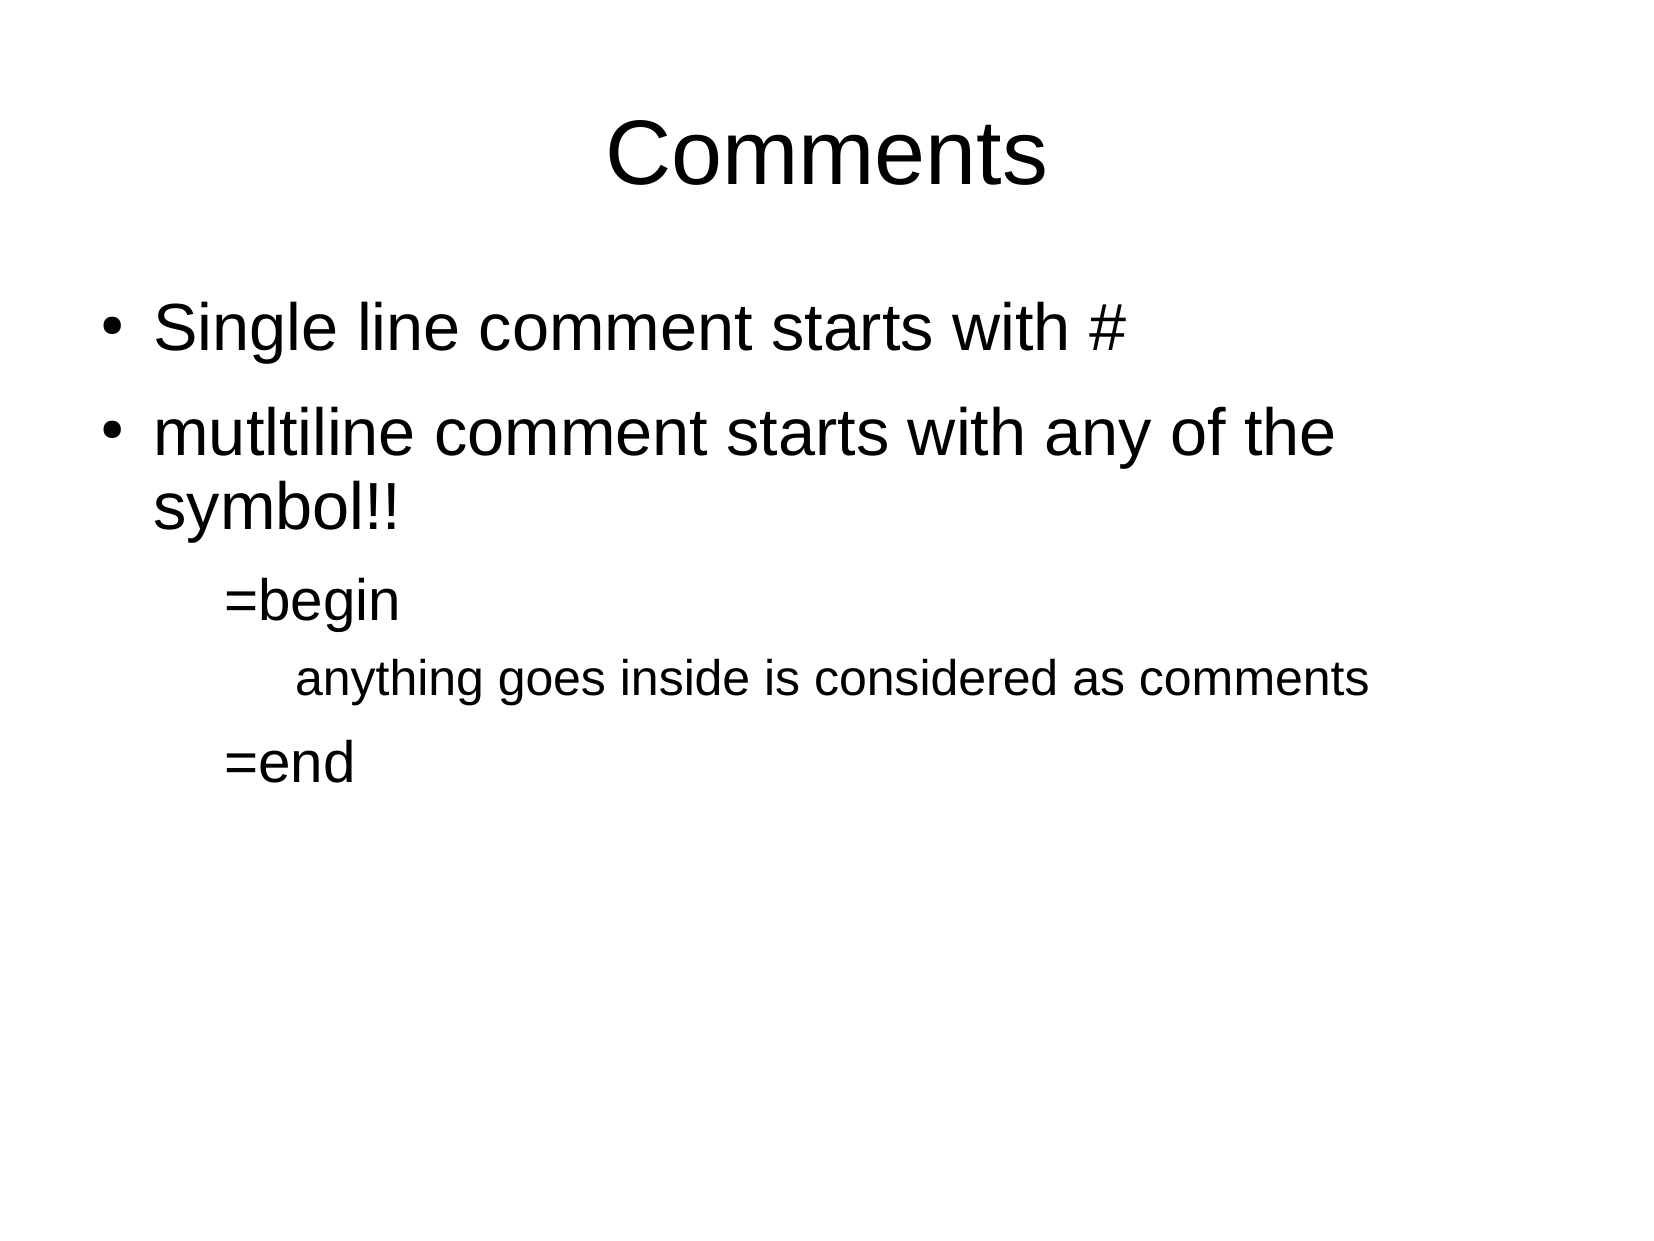

# Comments
Single line comment starts with #
mutltiline comment starts with any of the symbol!!
=begin
anything goes inside is considered as comments
=end